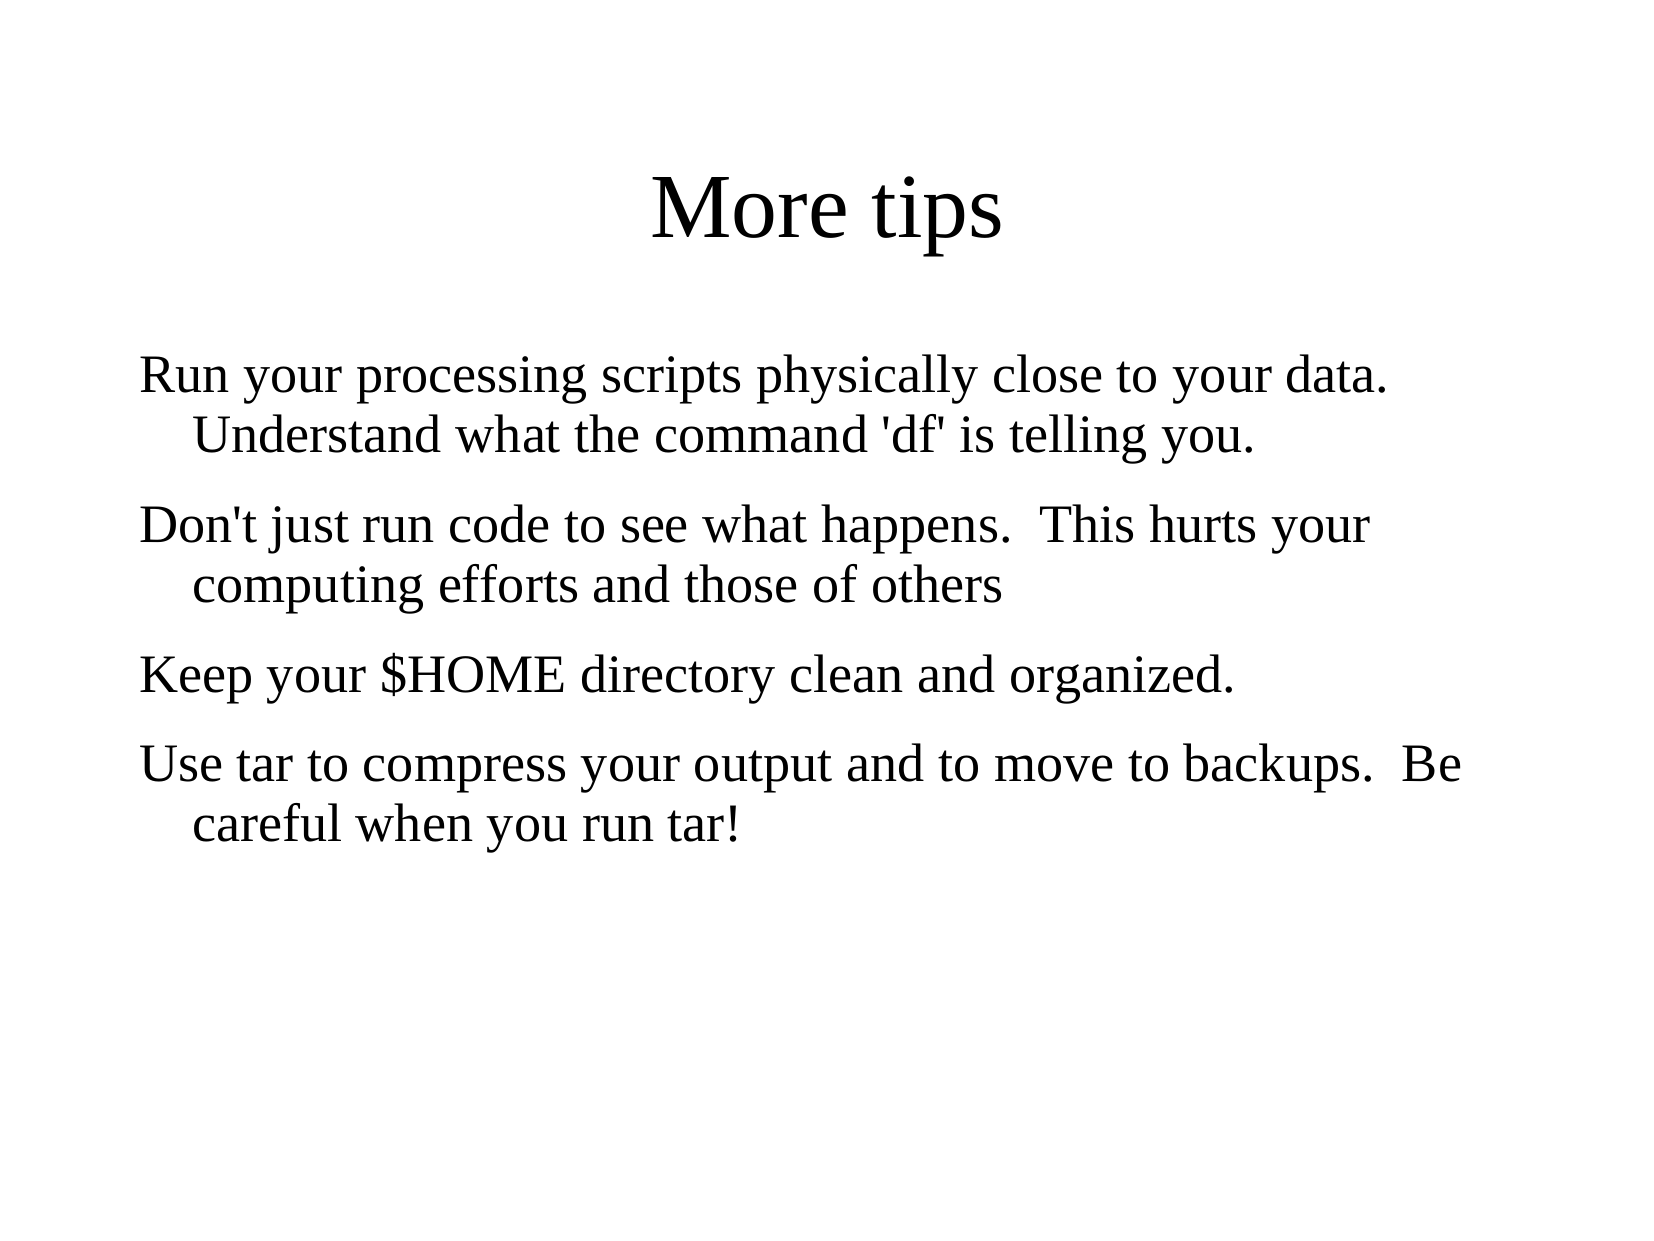

# More tips
Run your processing scripts physically close to your data. Understand what the command 'df' is telling you.
Don't just run code to see what happens. This hurts your computing efforts and those of others
Keep your $HOME directory clean and organized.
Use tar to compress your output and to move to backups. Be careful when you run tar!